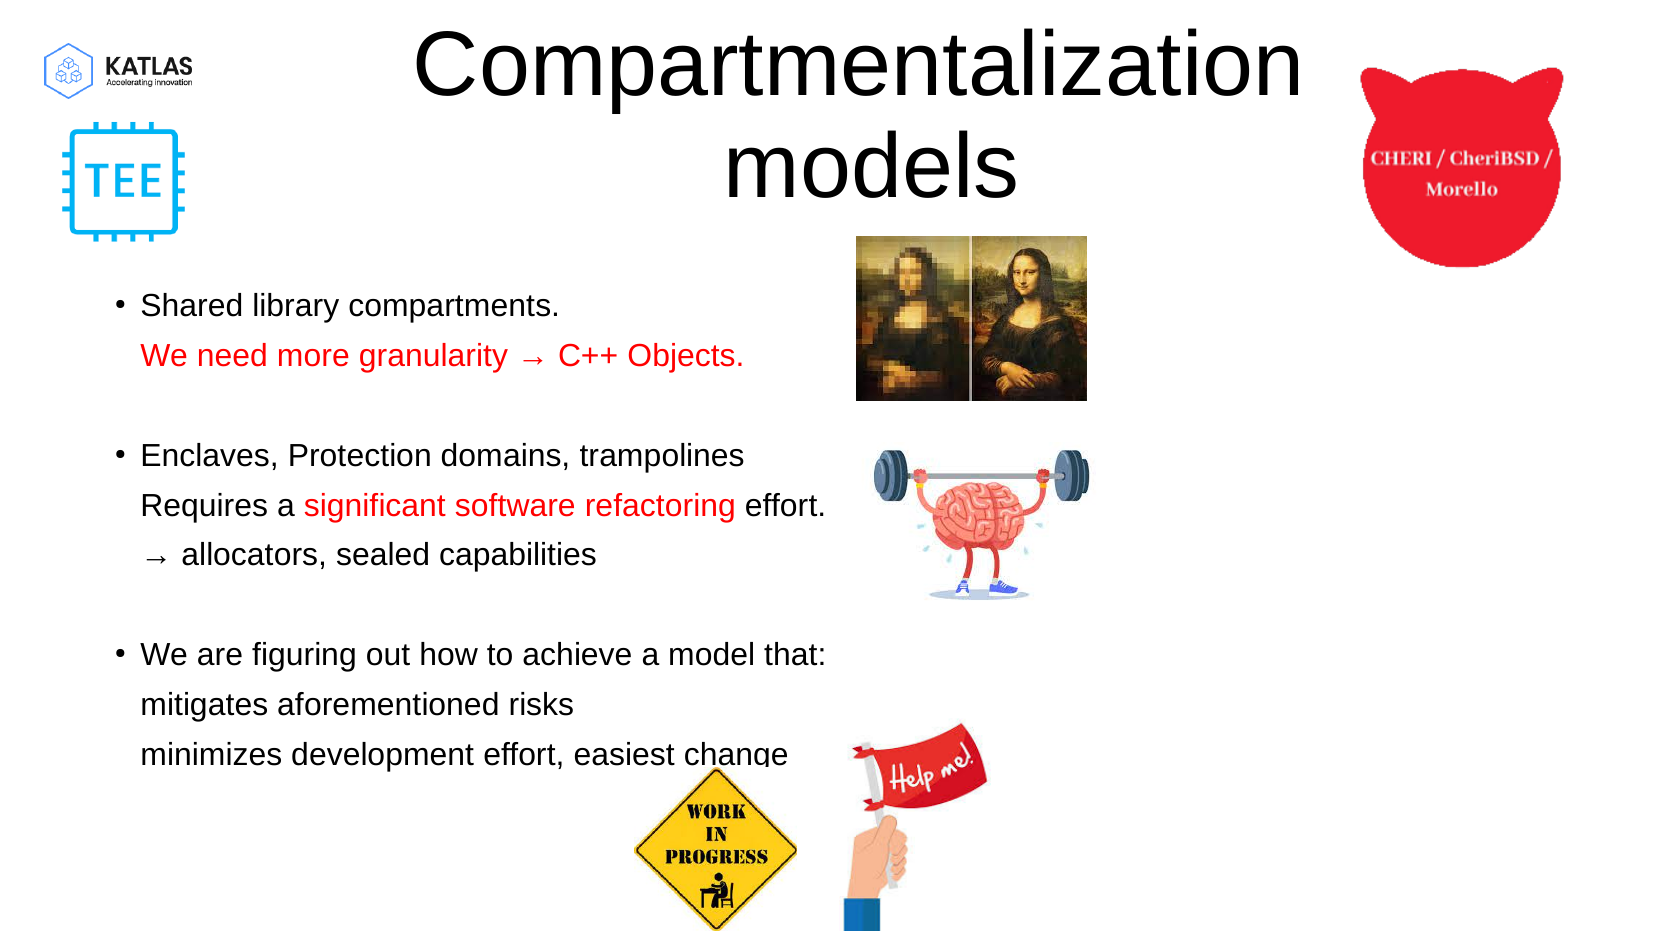

# Compartmentalization models
Shared library compartments.
We need more granularity → C++ Objects.
Enclaves, Protection domains, trampolines
Requires a significant software refactoring effort.
→ allocators, sealed capabilities
We are figuring out how to achieve a model that:
mitigates aforementioned risks
minimizes development effort, easiest change